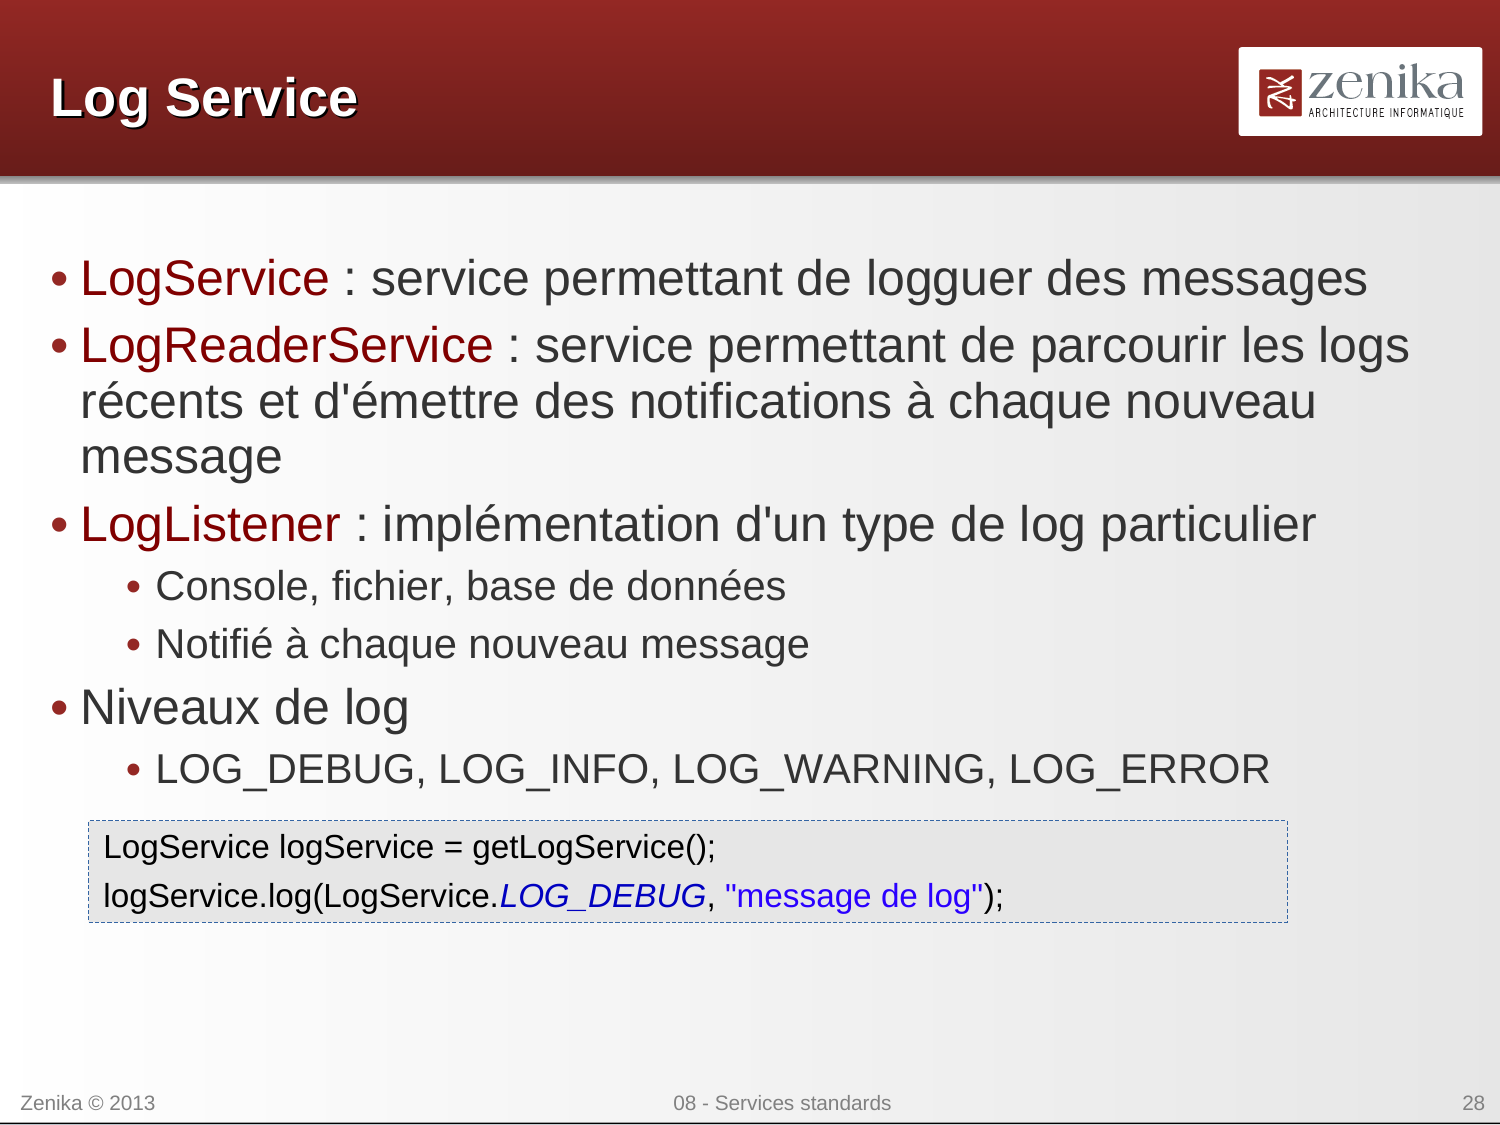

# Log Service
LogService : service permettant de logguer des messages
LogReaderService : service permettant de parcourir les logs récents et d'émettre des notifications à chaque nouveau message
LogListener : implémentation d'un type de log particulier
Console, fichier, base de données
Notifié à chaque nouveau message
Niveaux de log
LOG_DEBUG, LOG_INFO, LOG_WARNING, LOG_ERROR
LogService logService = getLogService();
logService.log(LogService.LOG_DEBUG, "message de log");